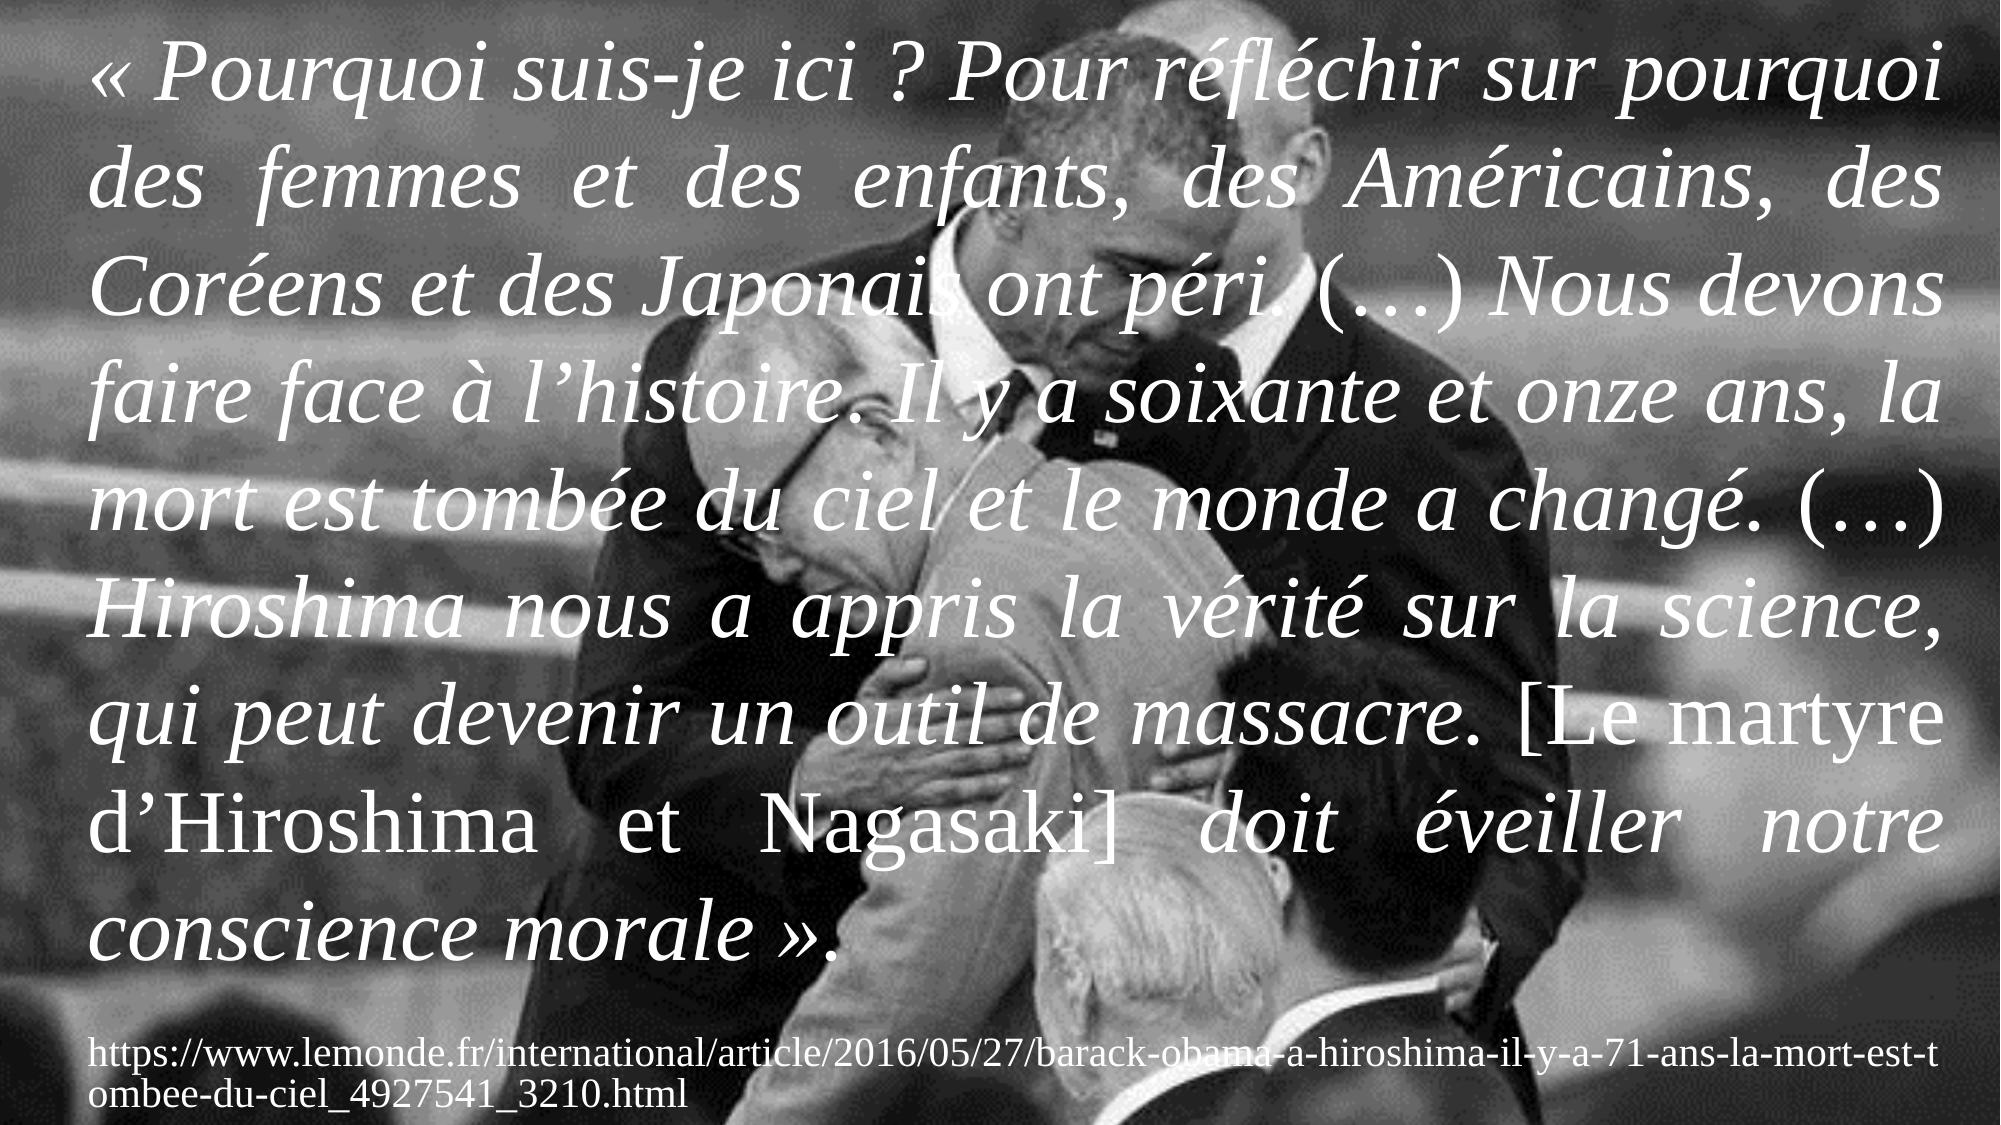

« Pourquoi suis-je ici ? Pour réfléchir sur pourquoi des femmes et des enfants, des Américains, des Coréens et des Japonais ont péri. (…) Nous devons faire face à l’histoire. Il y a soixante et onze ans, la mort est tombée du ciel et le monde a changé. (…) Hiroshima nous a appris la vérité sur la science, qui peut devenir un outil de massacre. [Le martyre d’Hiroshima et Nagasaki] doit éveiller notre conscience morale ».
https://www.lemonde.fr/international/article/2016/05/27/barack-obama-a-hiroshima-il-y-a-71-ans-la-mort-est-tombee-du-ciel_4927541_3210.html
#